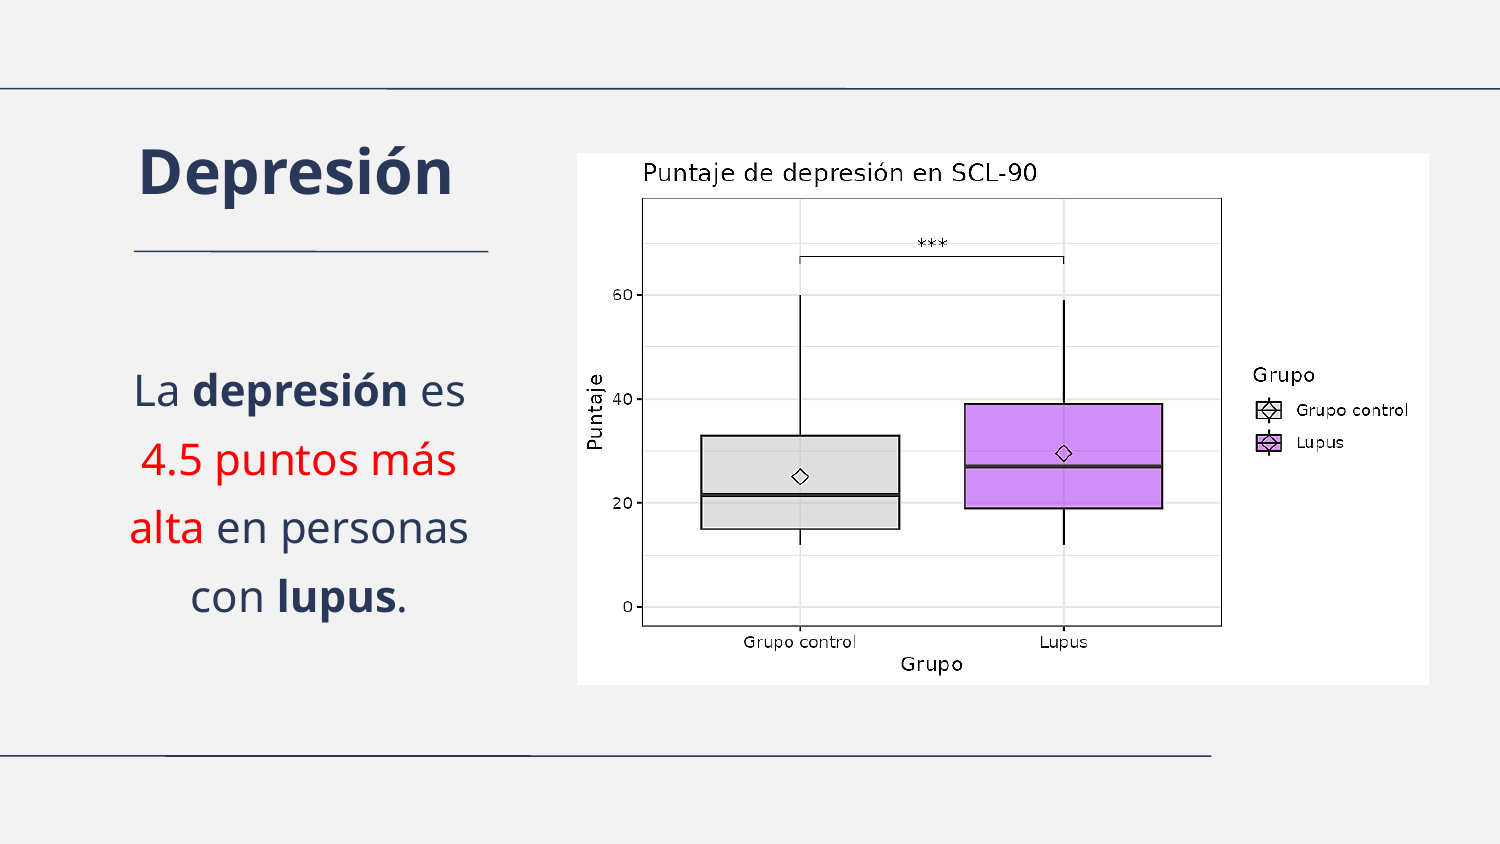

# Depresión
La depresión es 4.5 puntos más alta en personas con lupus.